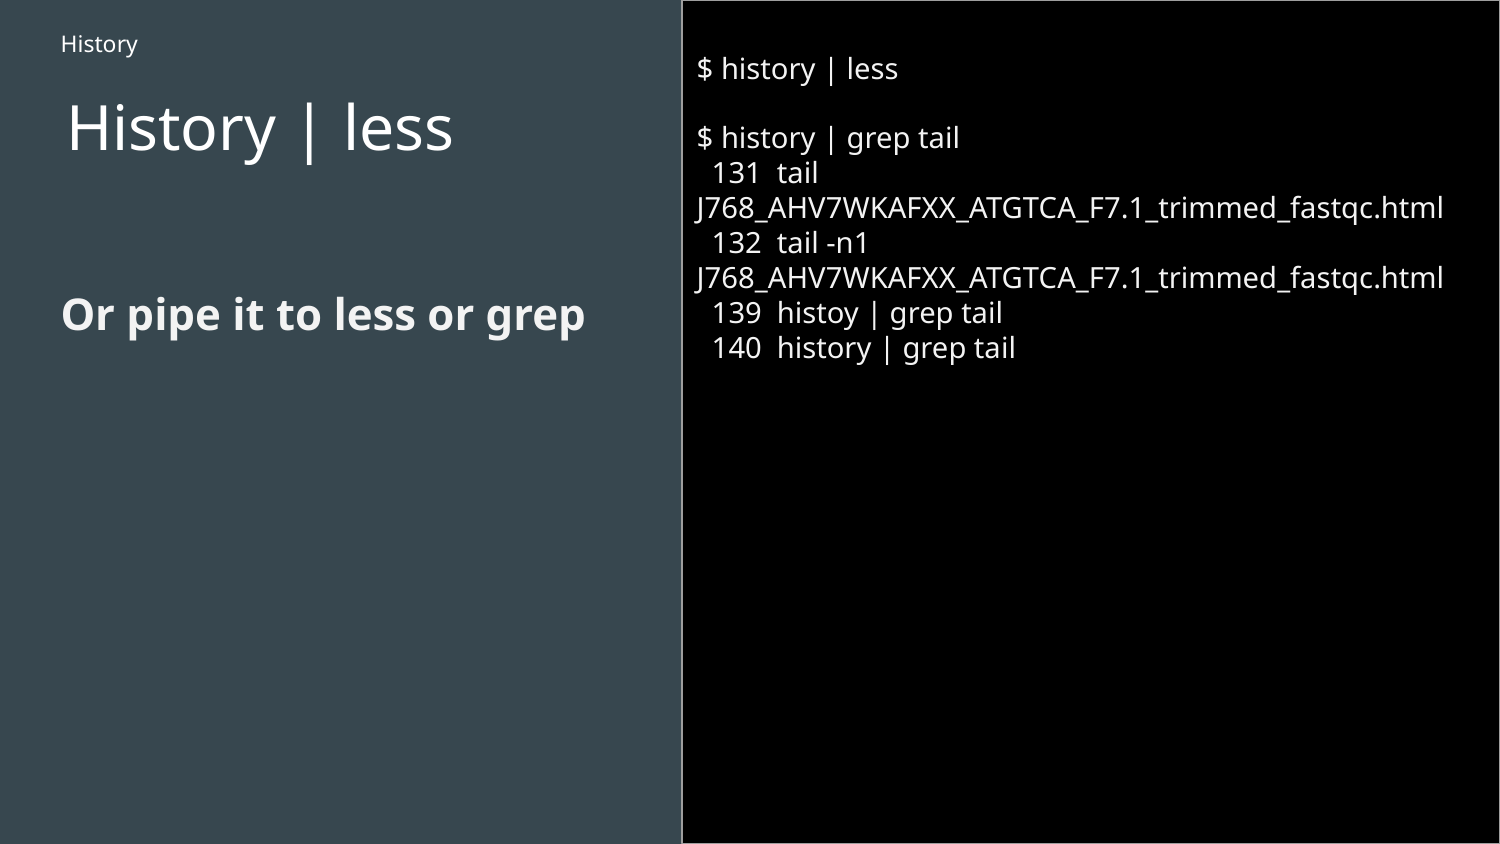

$ history | less
$ history | grep tail
 131 tail J768_AHV7WKAFXX_ATGTCA_F7.1_trimmed_fastqc.html
 132 tail -n1 J768_AHV7WKAFXX_ATGTCA_F7.1_trimmed_fastqc.html
 139 histoy | grep tail
 140 history | grep tail
History
# History | less
Or pipe it to less or grep